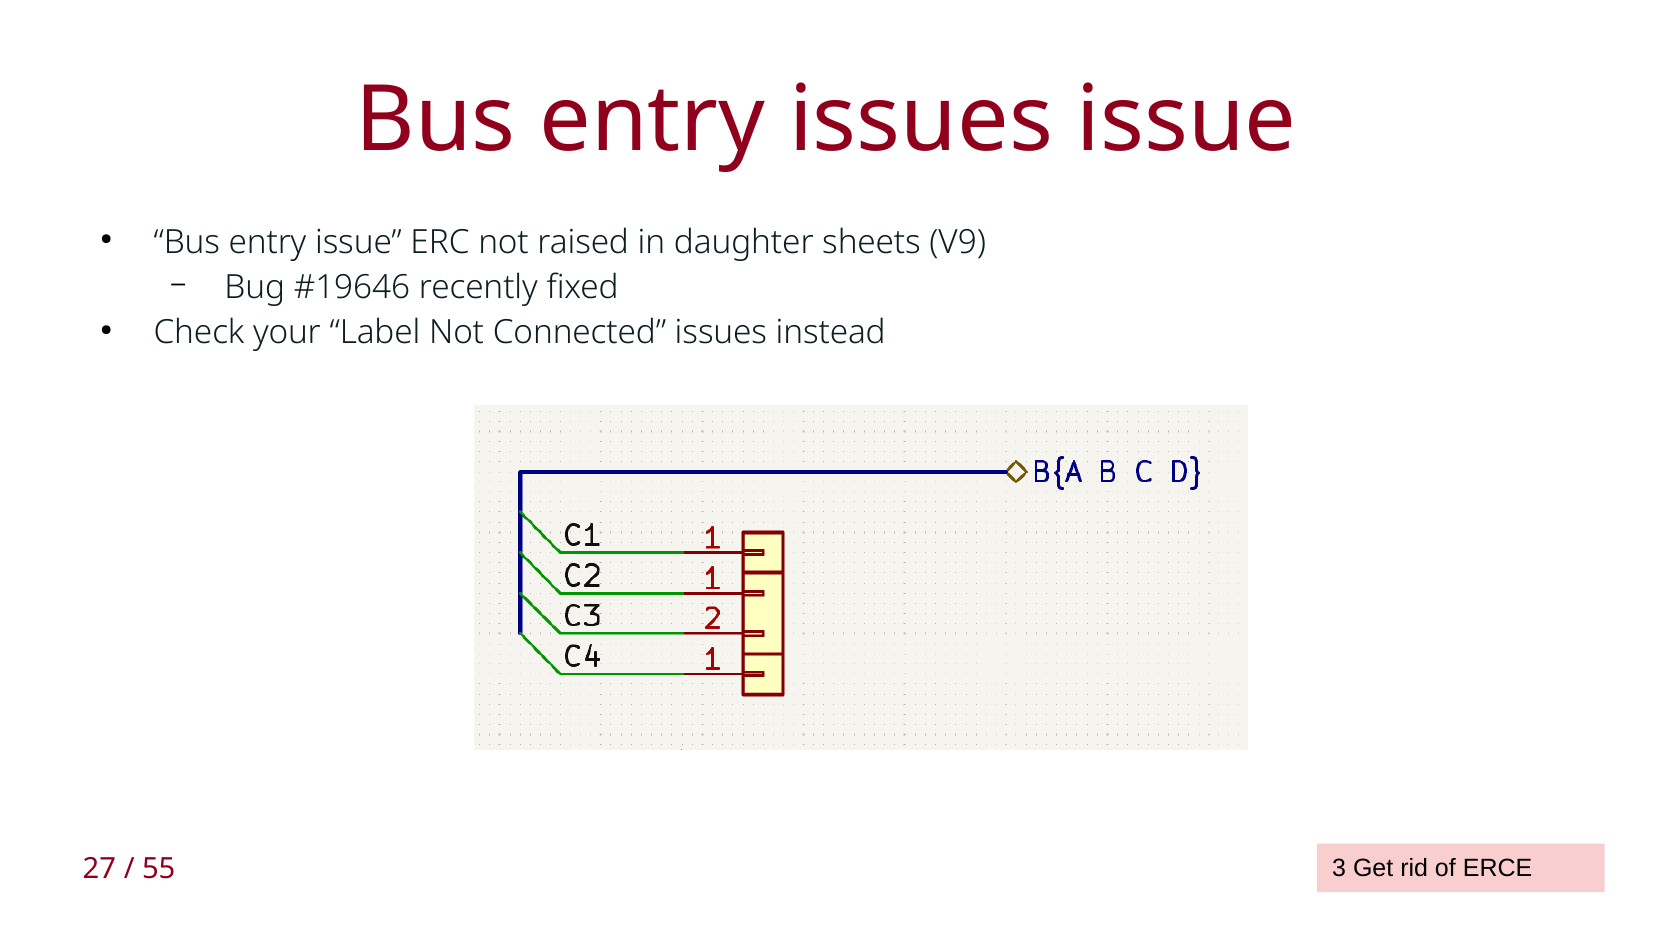

# Bus entry issues issue
“Bus entry issue” ERC not raised in daughter sheets (V9)
Bug #19646 recently fixed
Check your “Label Not Connected” issues instead
3 Get rid of ERCE
27